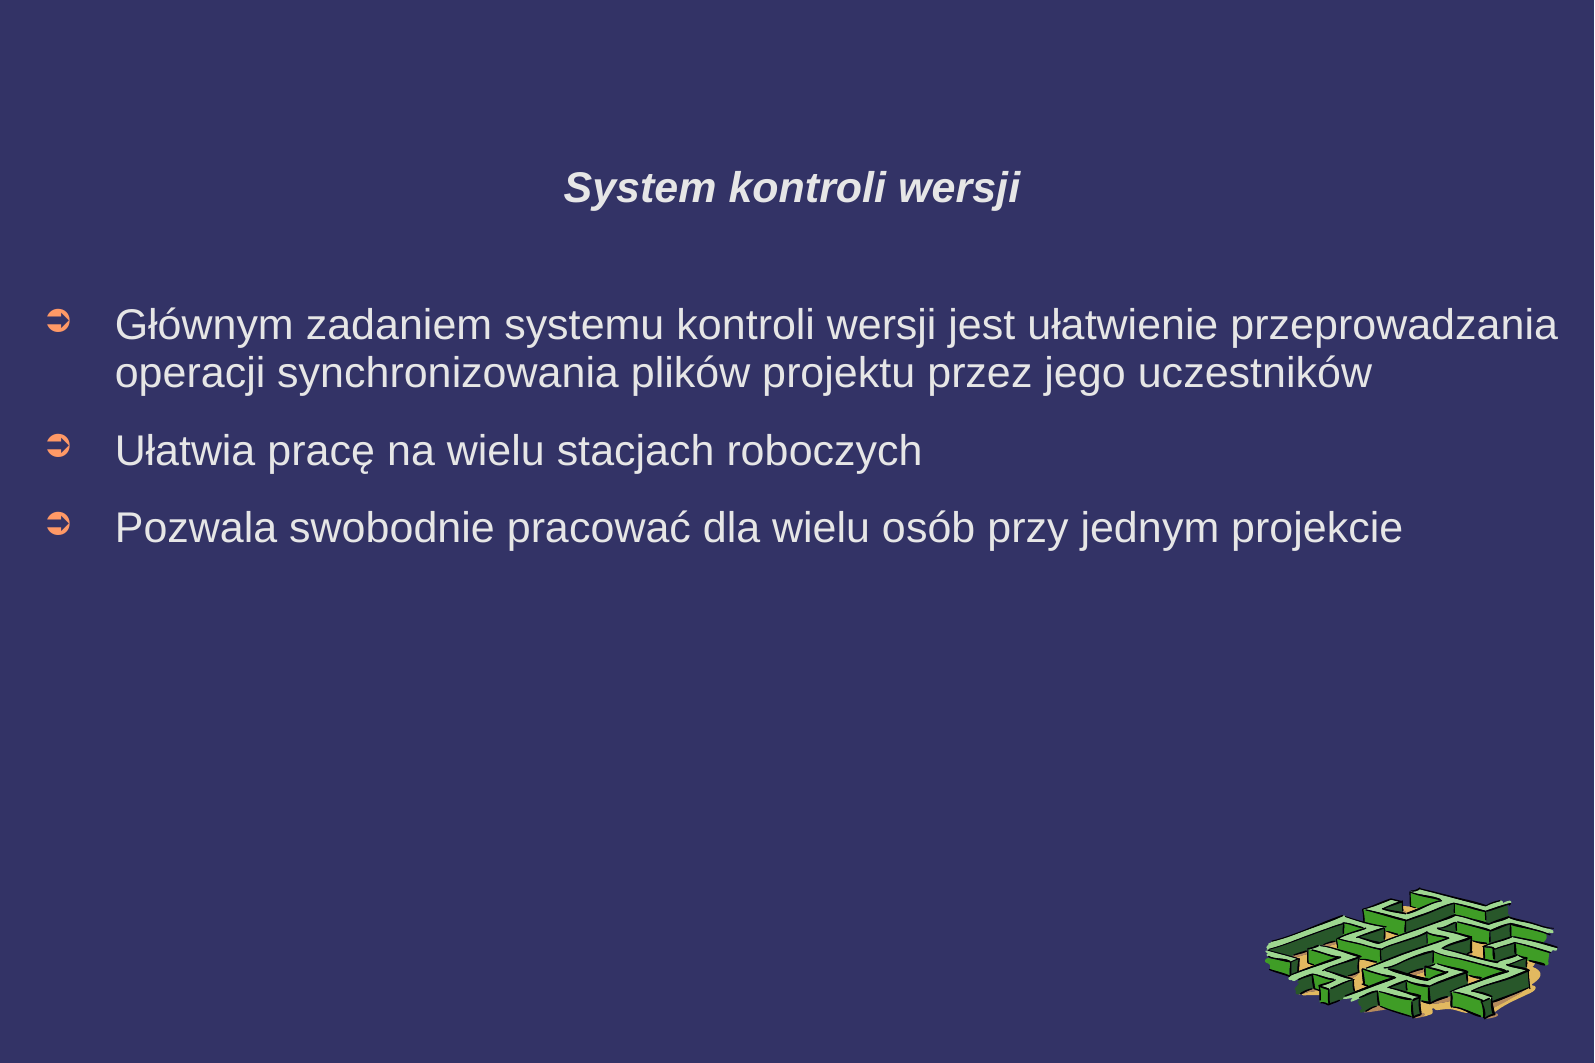

# System kontroli wersji
Głównym zadaniem systemu kontroli wersji jest ułatwienie przeprowadzania
operacji synchronizowania plików projektu przez jego uczestników
Ułatwia pracę na wielu stacjach roboczych
Pozwala swobodnie pracować dla wielu osób przy jednym projekcie